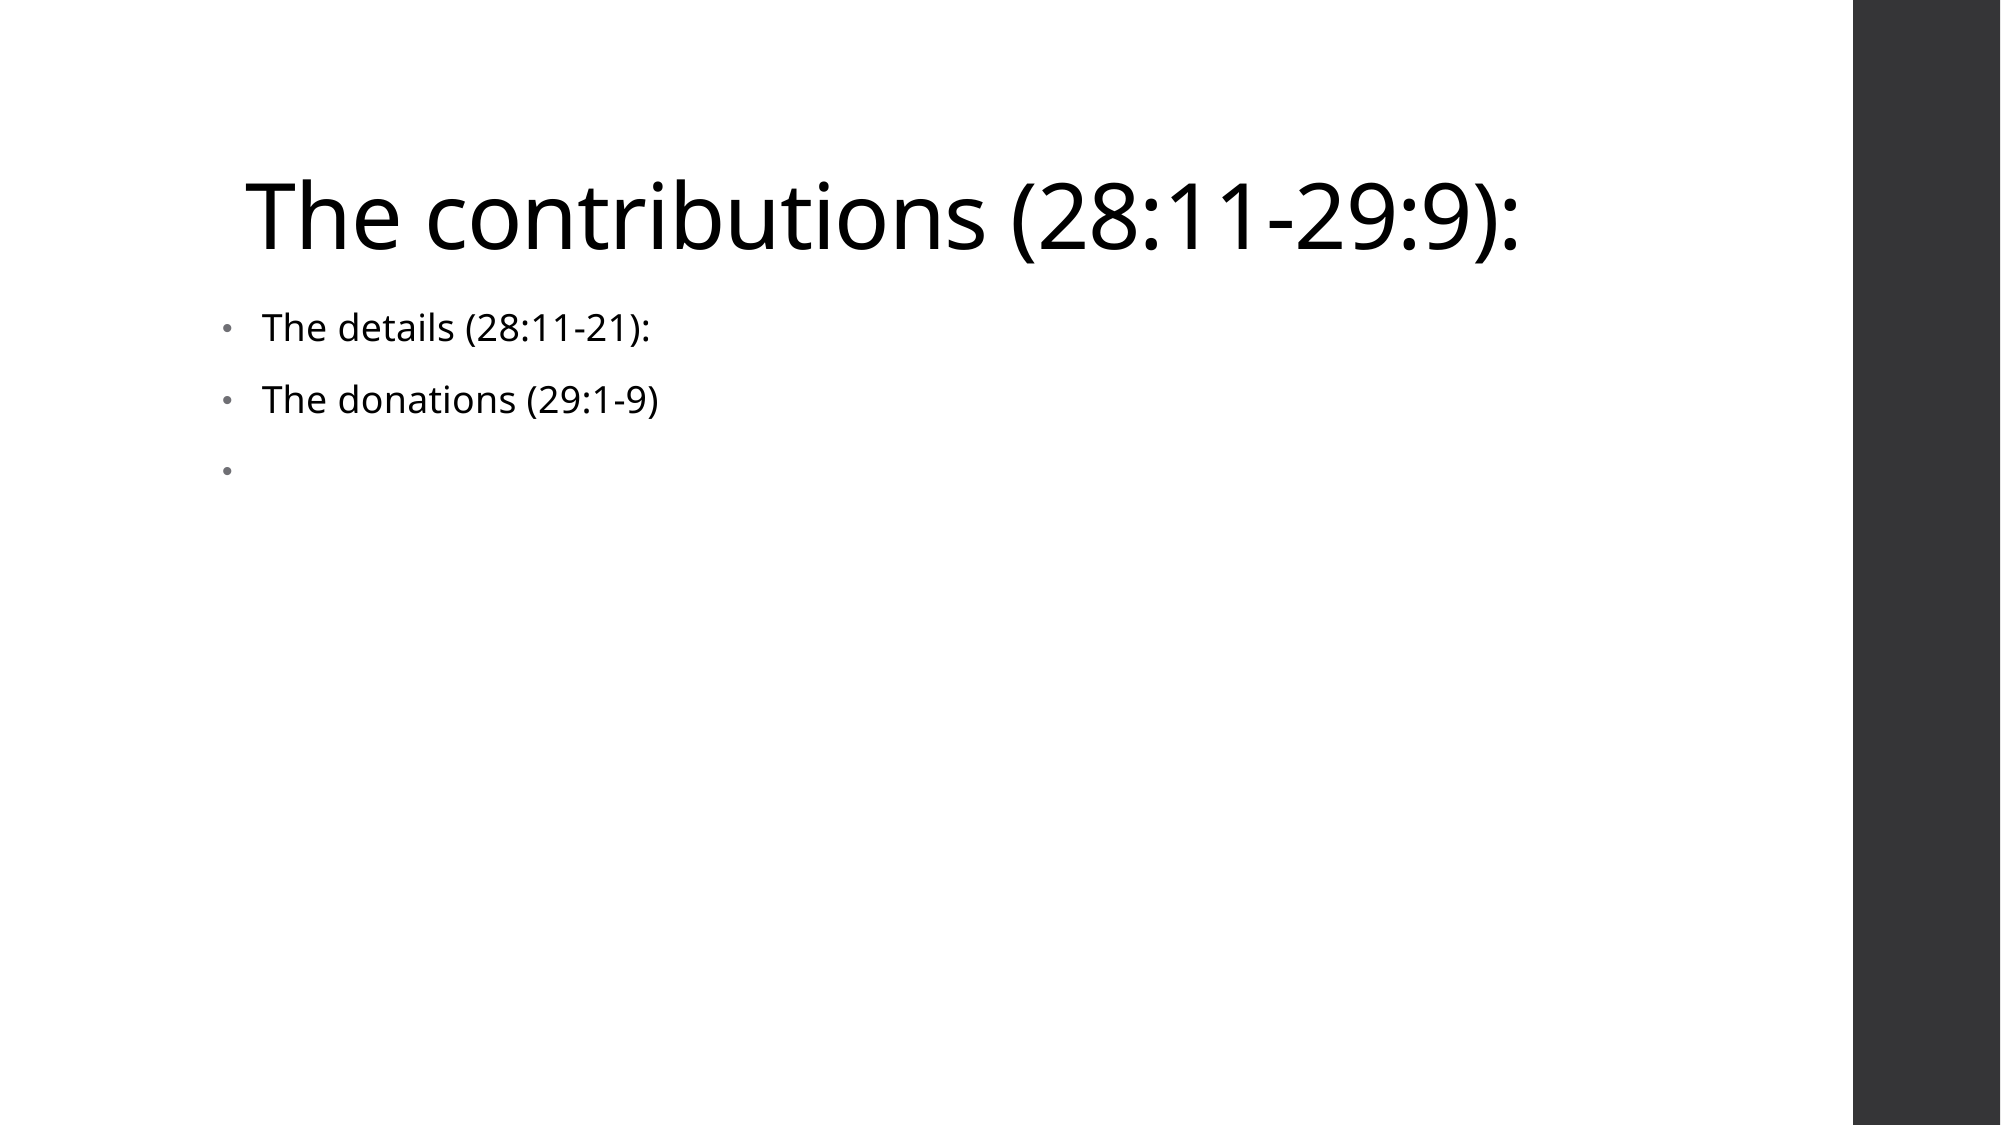

# The contributions (28:11-29:9):
 The details (28:11-21):
 The donations (29:1-9)